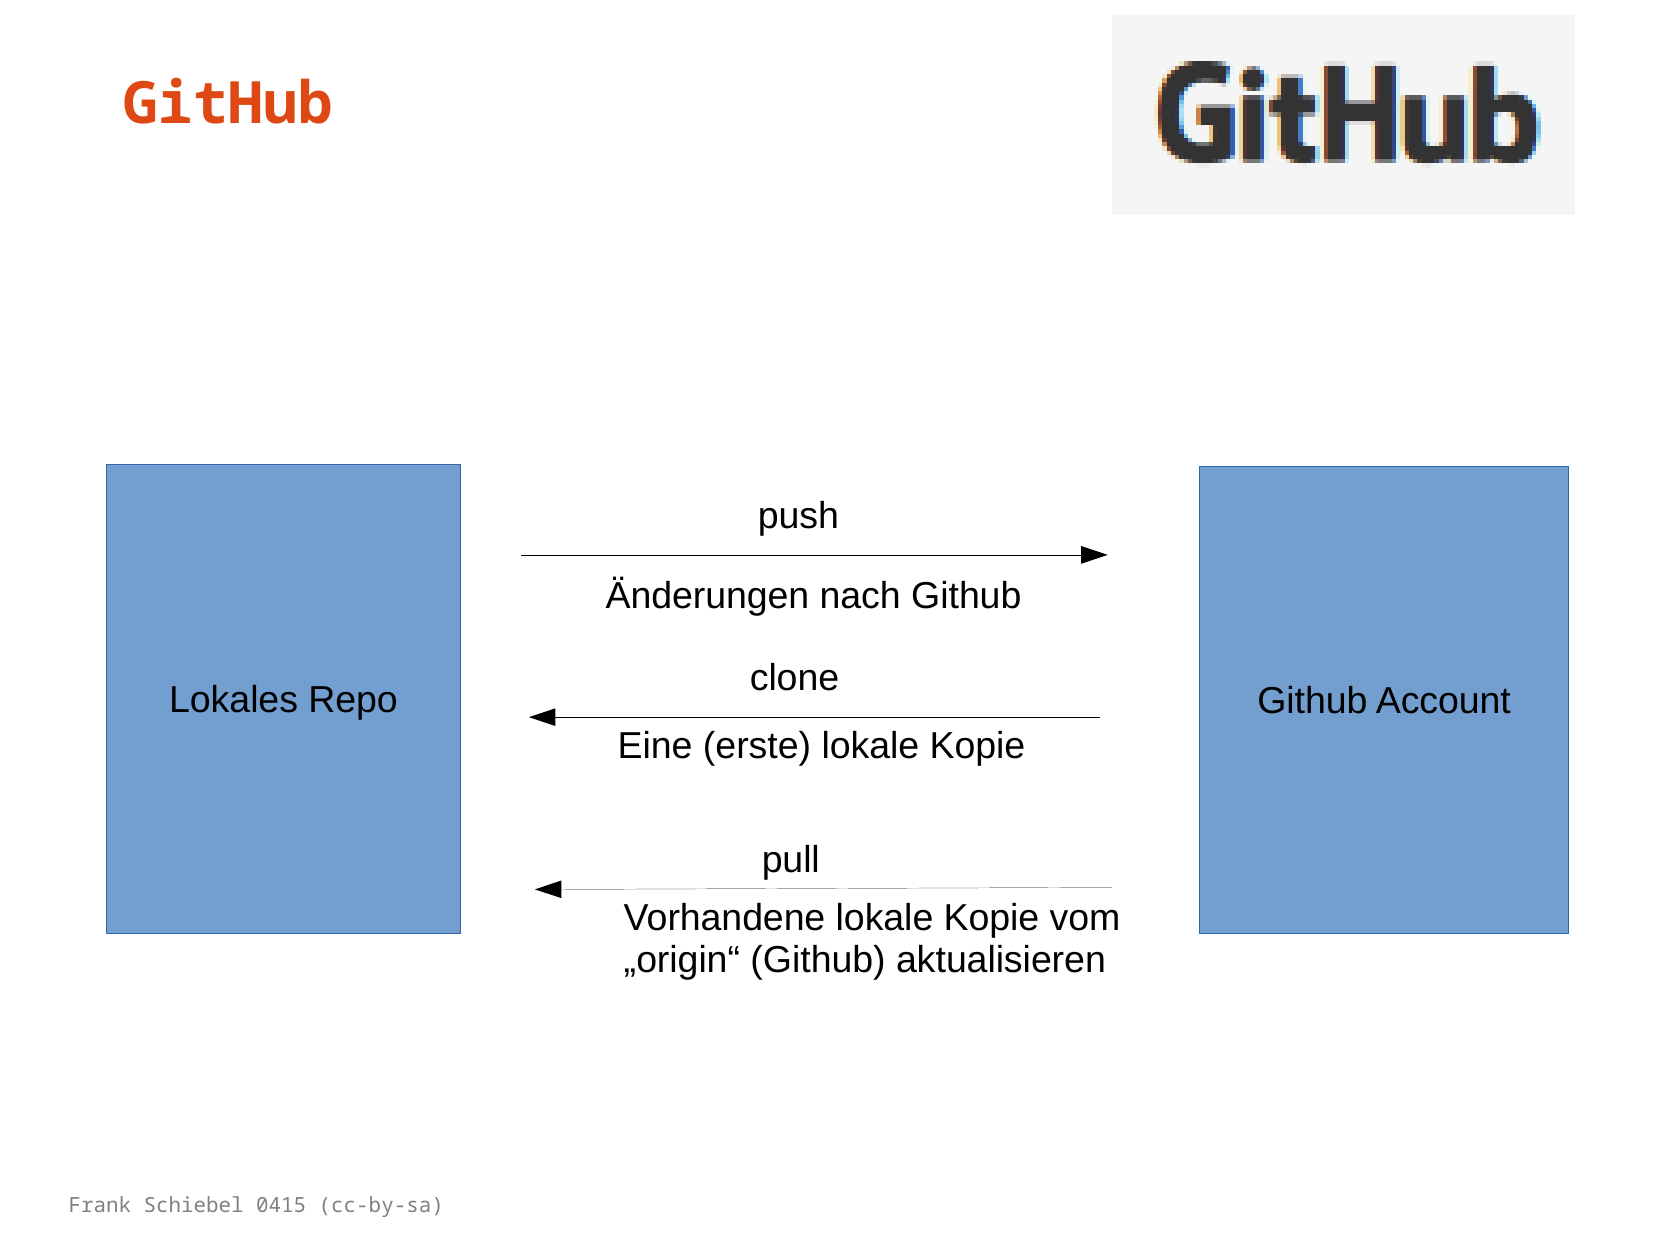

GitHub
Lokales Repo
Github Account
push
Änderungen nach Github
clone
Eine (erste) lokale Kopie
pull
Vorhandene lokale Kopie vom
„origin“ (Github) aktualisieren